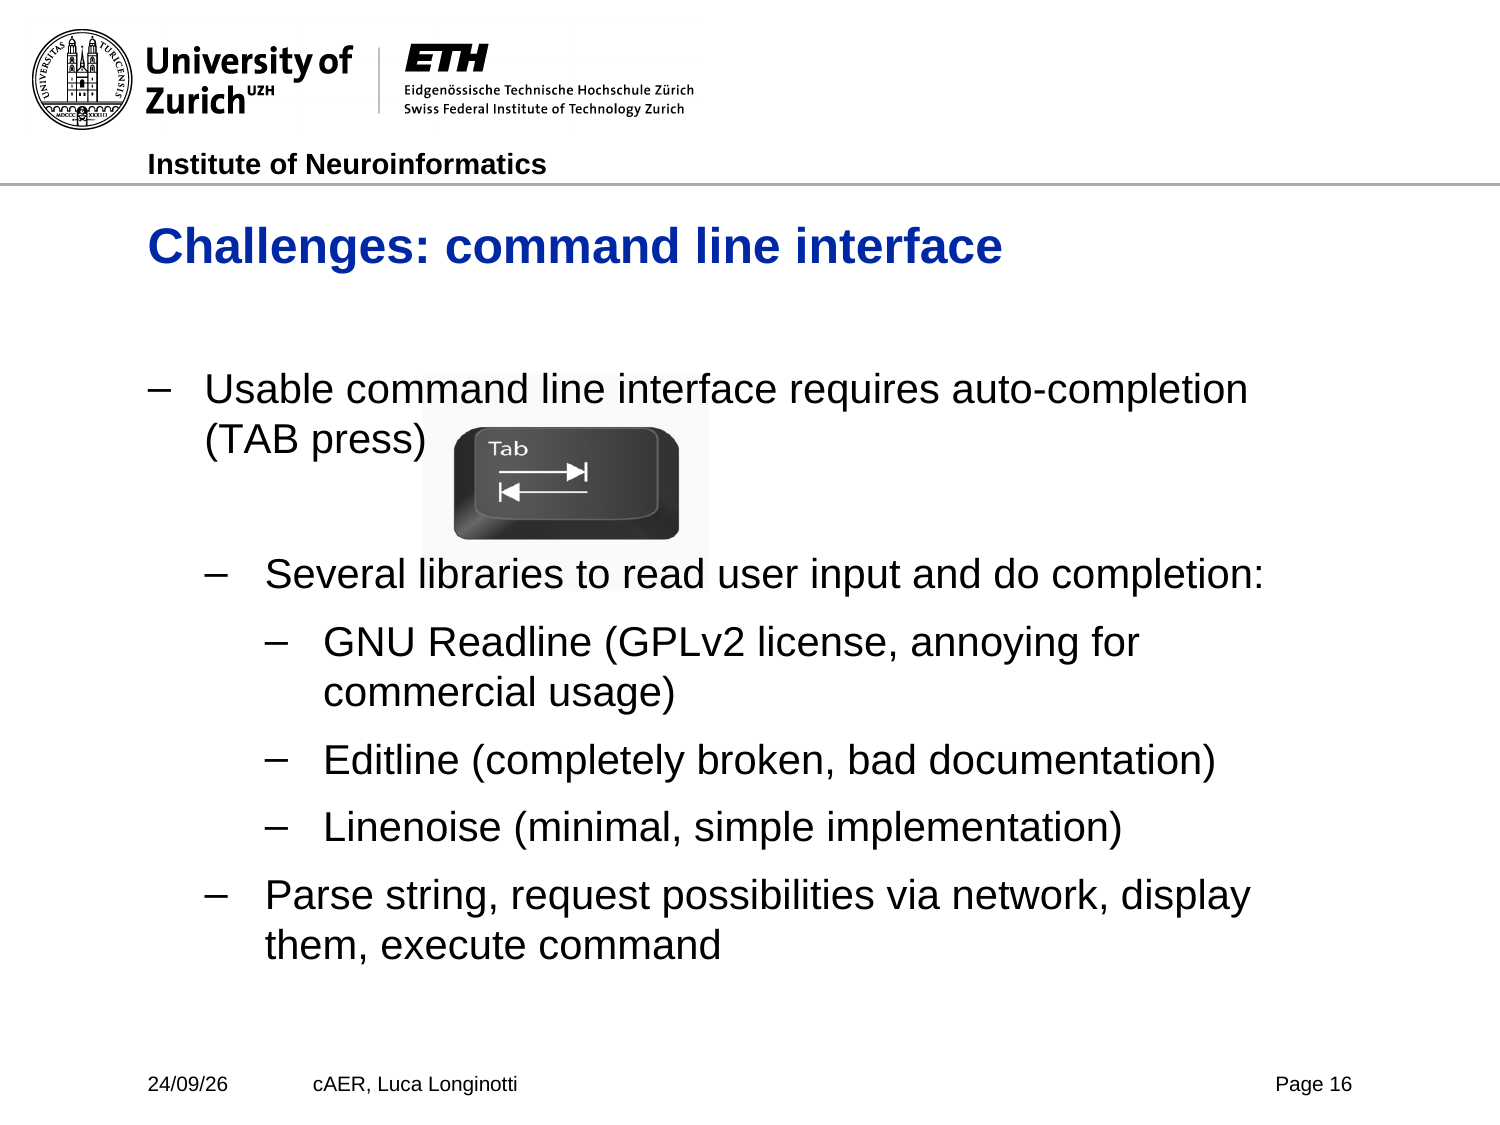

# Challenges: command line interface
Usable command line interface requires auto-completion (TAB press)
Several libraries to read user input and do completion:
GNU Readline (GPLv2 license, annoying for commercial usage)
Editline (completely broken, bad documentation)
Linenoise (minimal, simple implementation)
Parse string, request possibilities via network, display them, execute command
cAER, Luca Longinotti
16